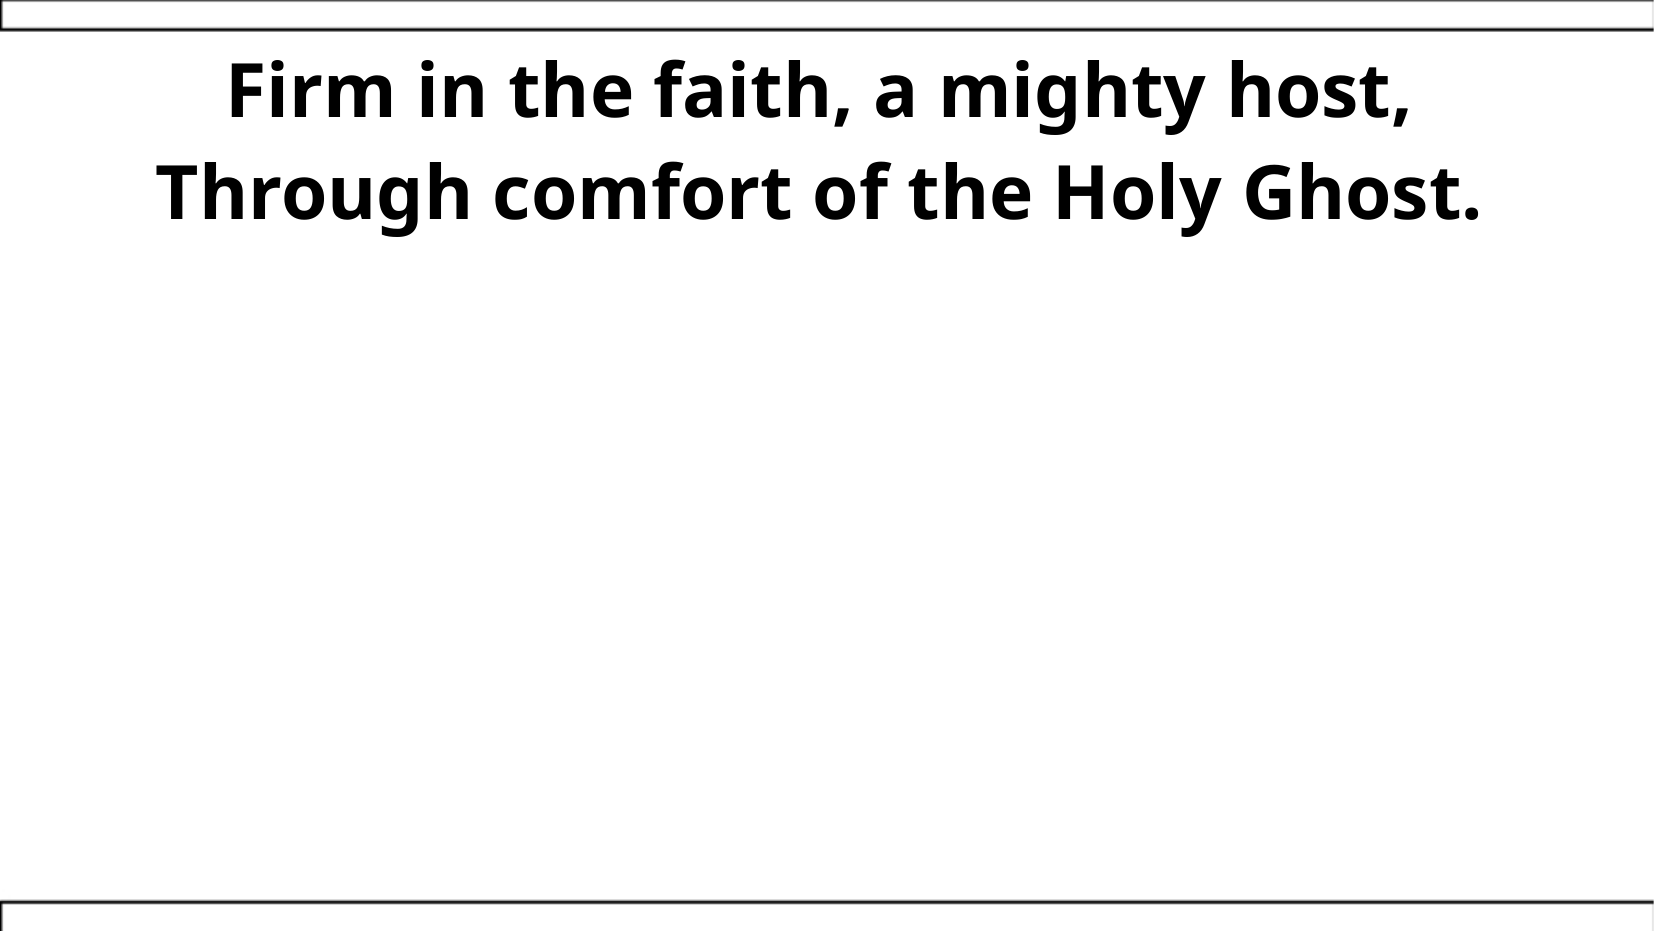

Firm in the faith, a mighty host,
Through comfort of the Holy Ghost.